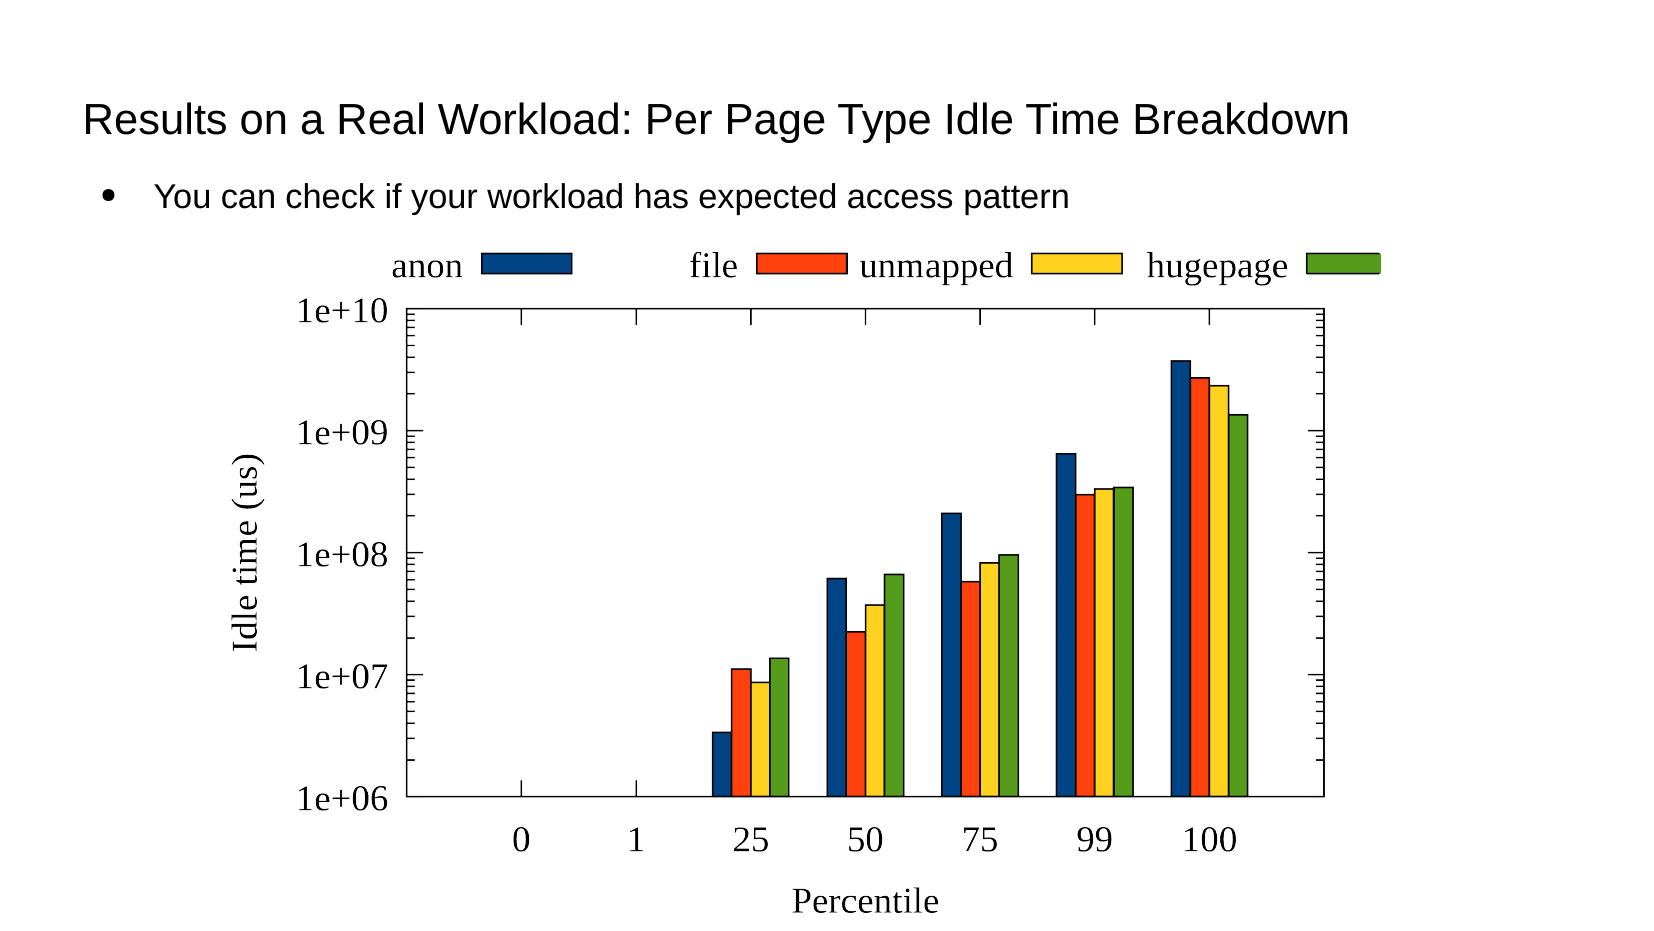

# Results on a Real Workload: Per Page Type Idle Time Breakdown
You can check if your workload has expected access pattern